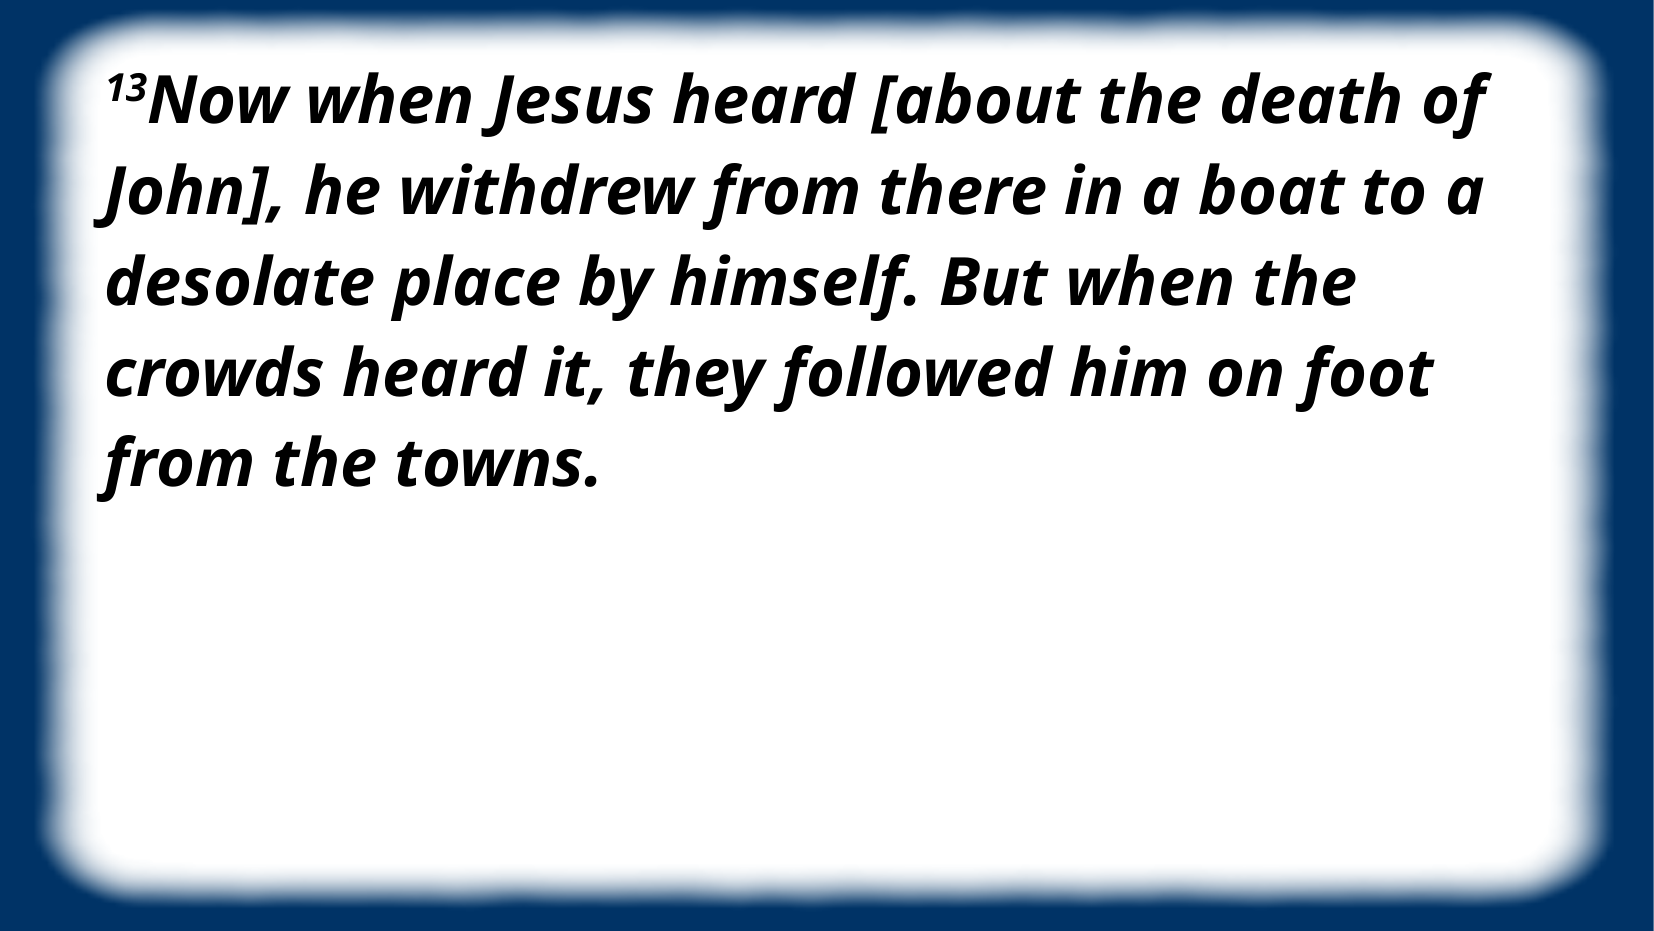

13Now when Jesus heard [about the death of John], he withdrew from there in a boat to a desolate place by himself. But when the crowds heard it, they followed him on foot from the towns.